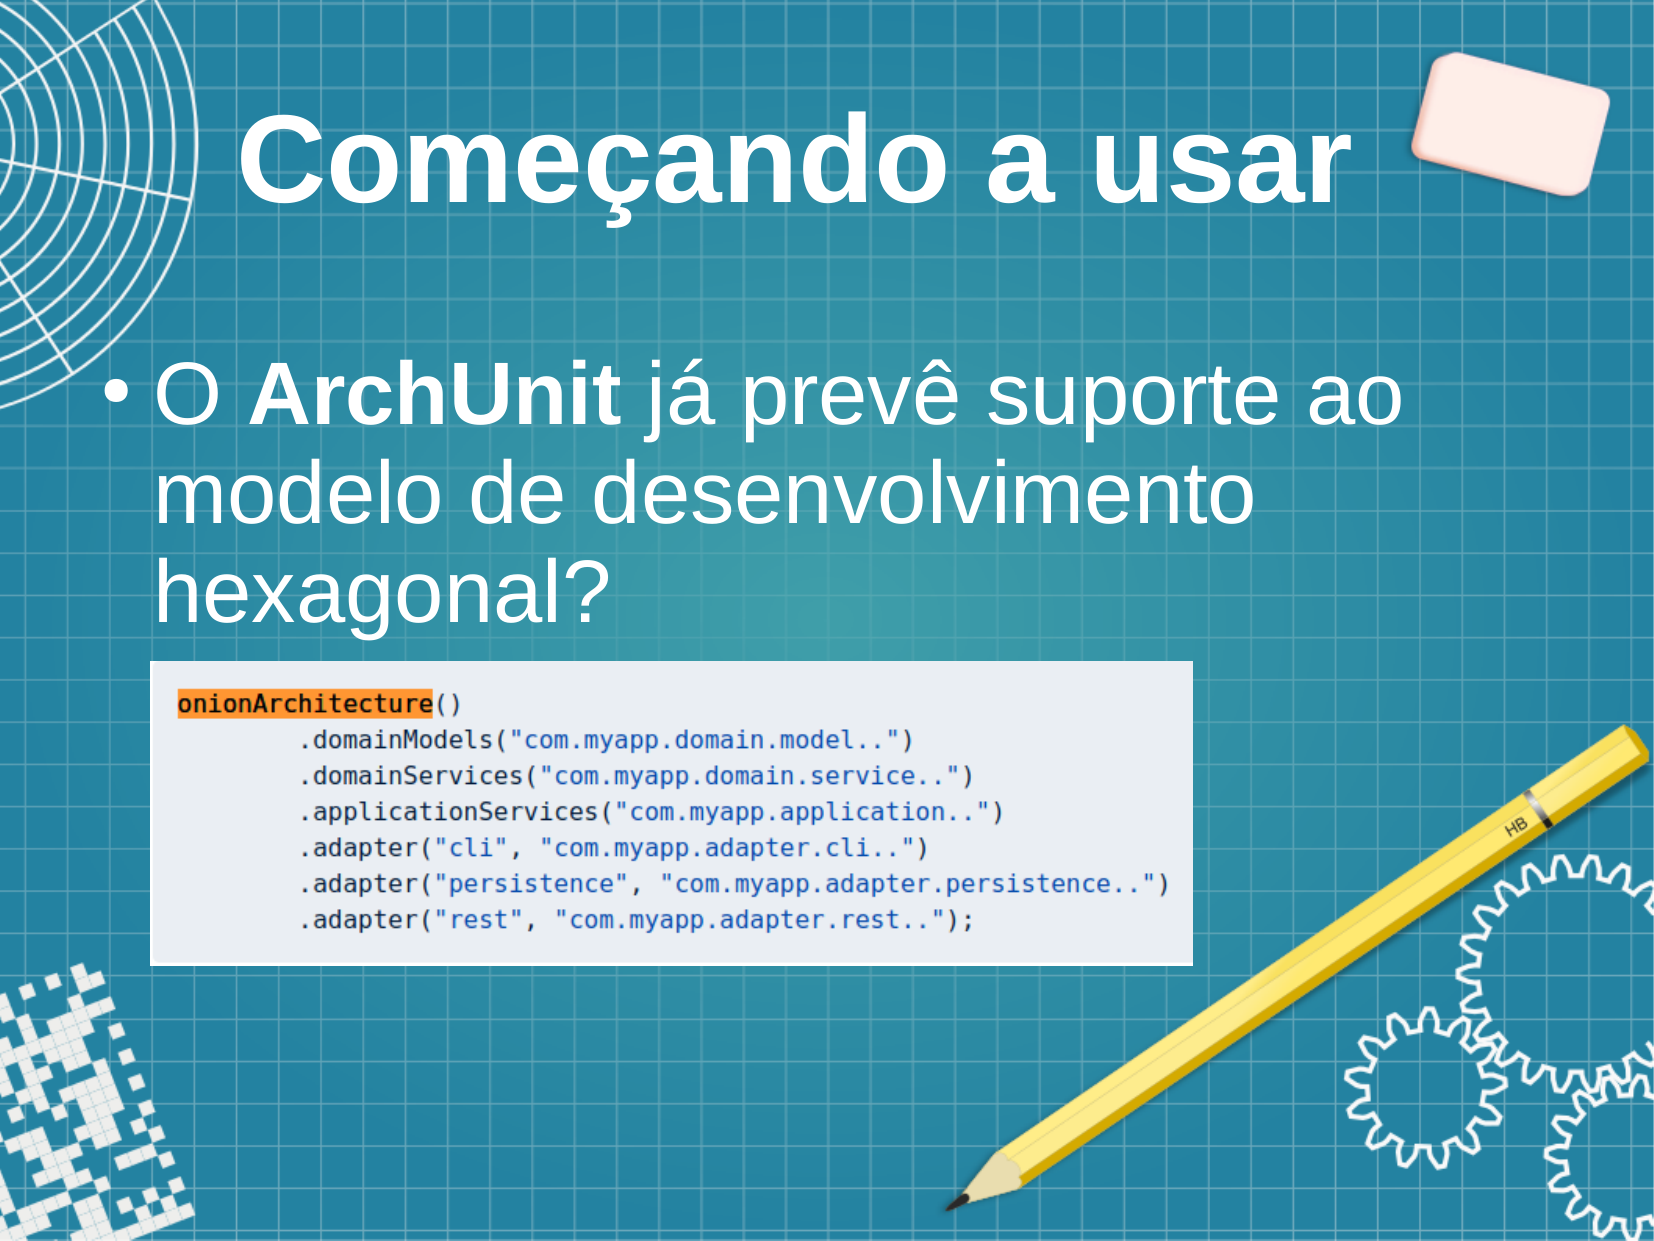

Começando a usar
# O ArchUnit já prevê suporte ao modelo de desenvolvimento hexagonal?